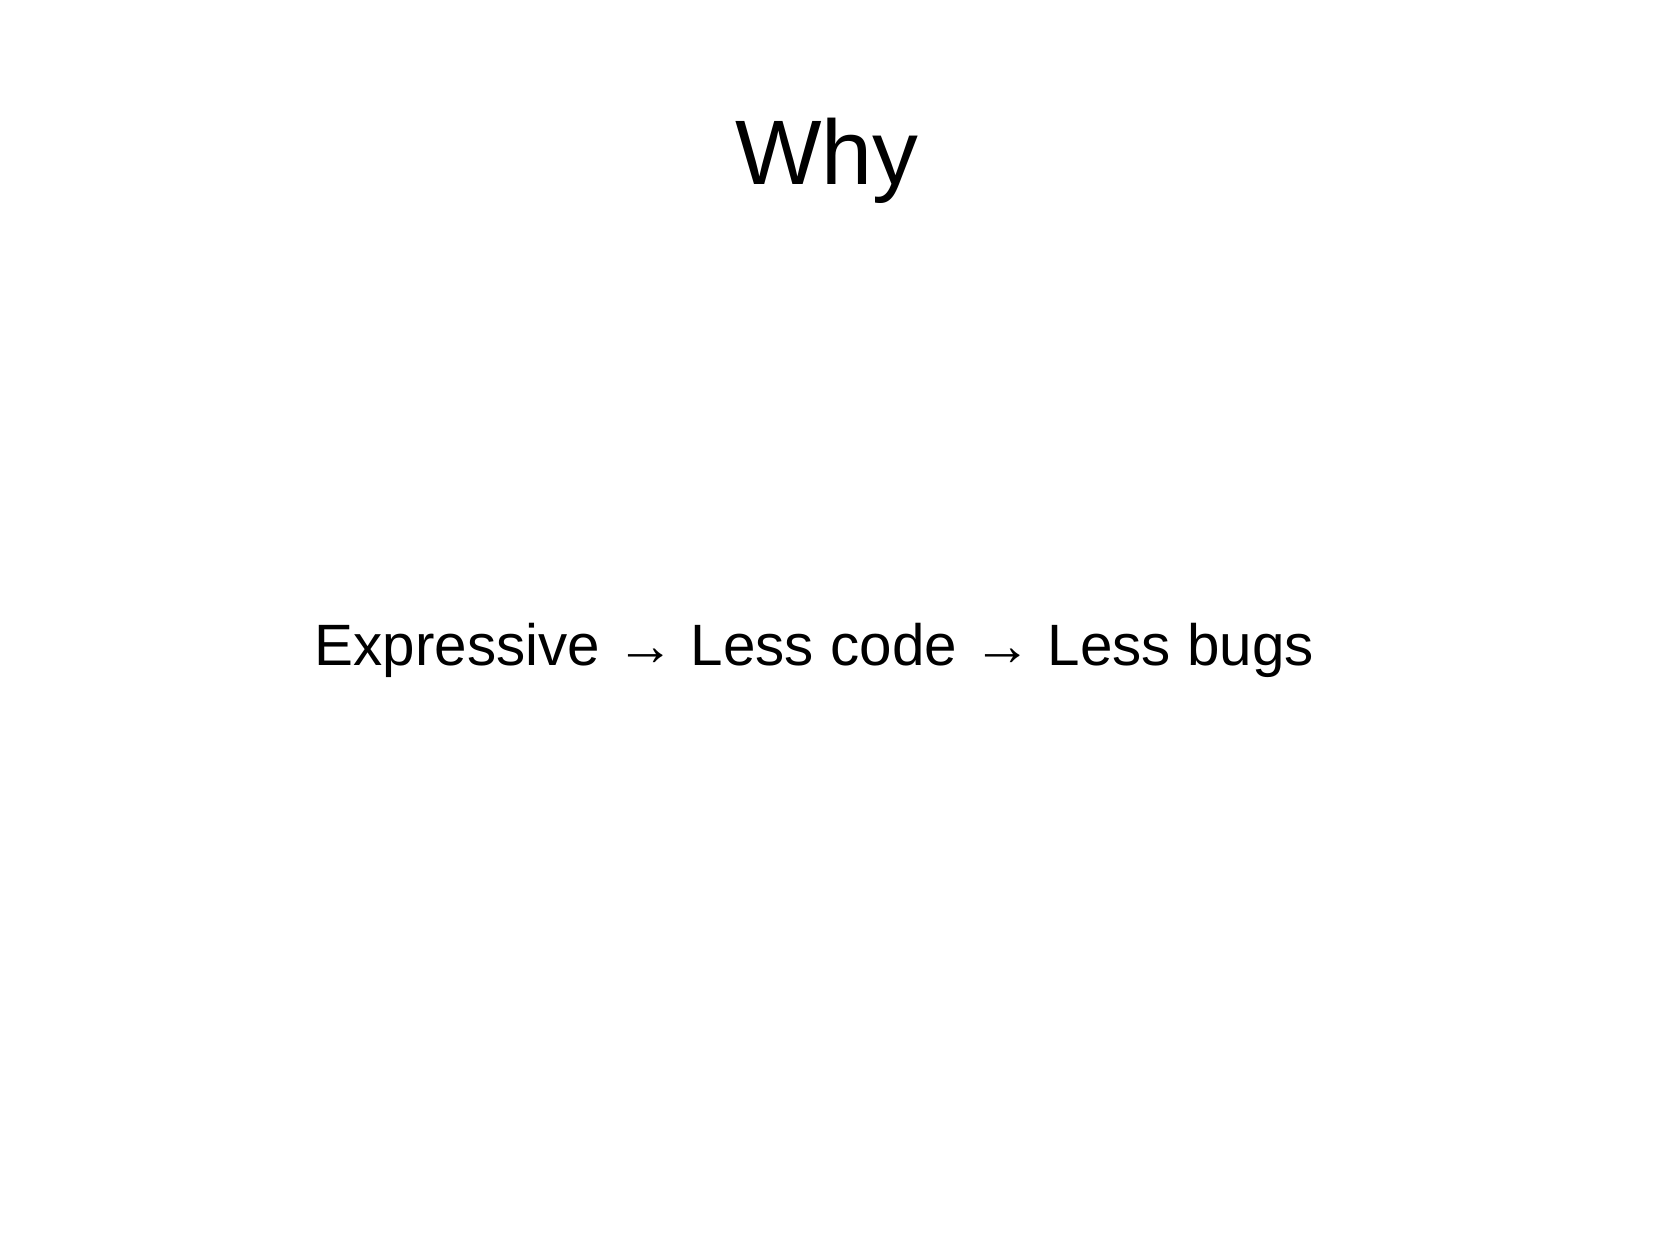

# Why
Expressive → Less code → Less bugs